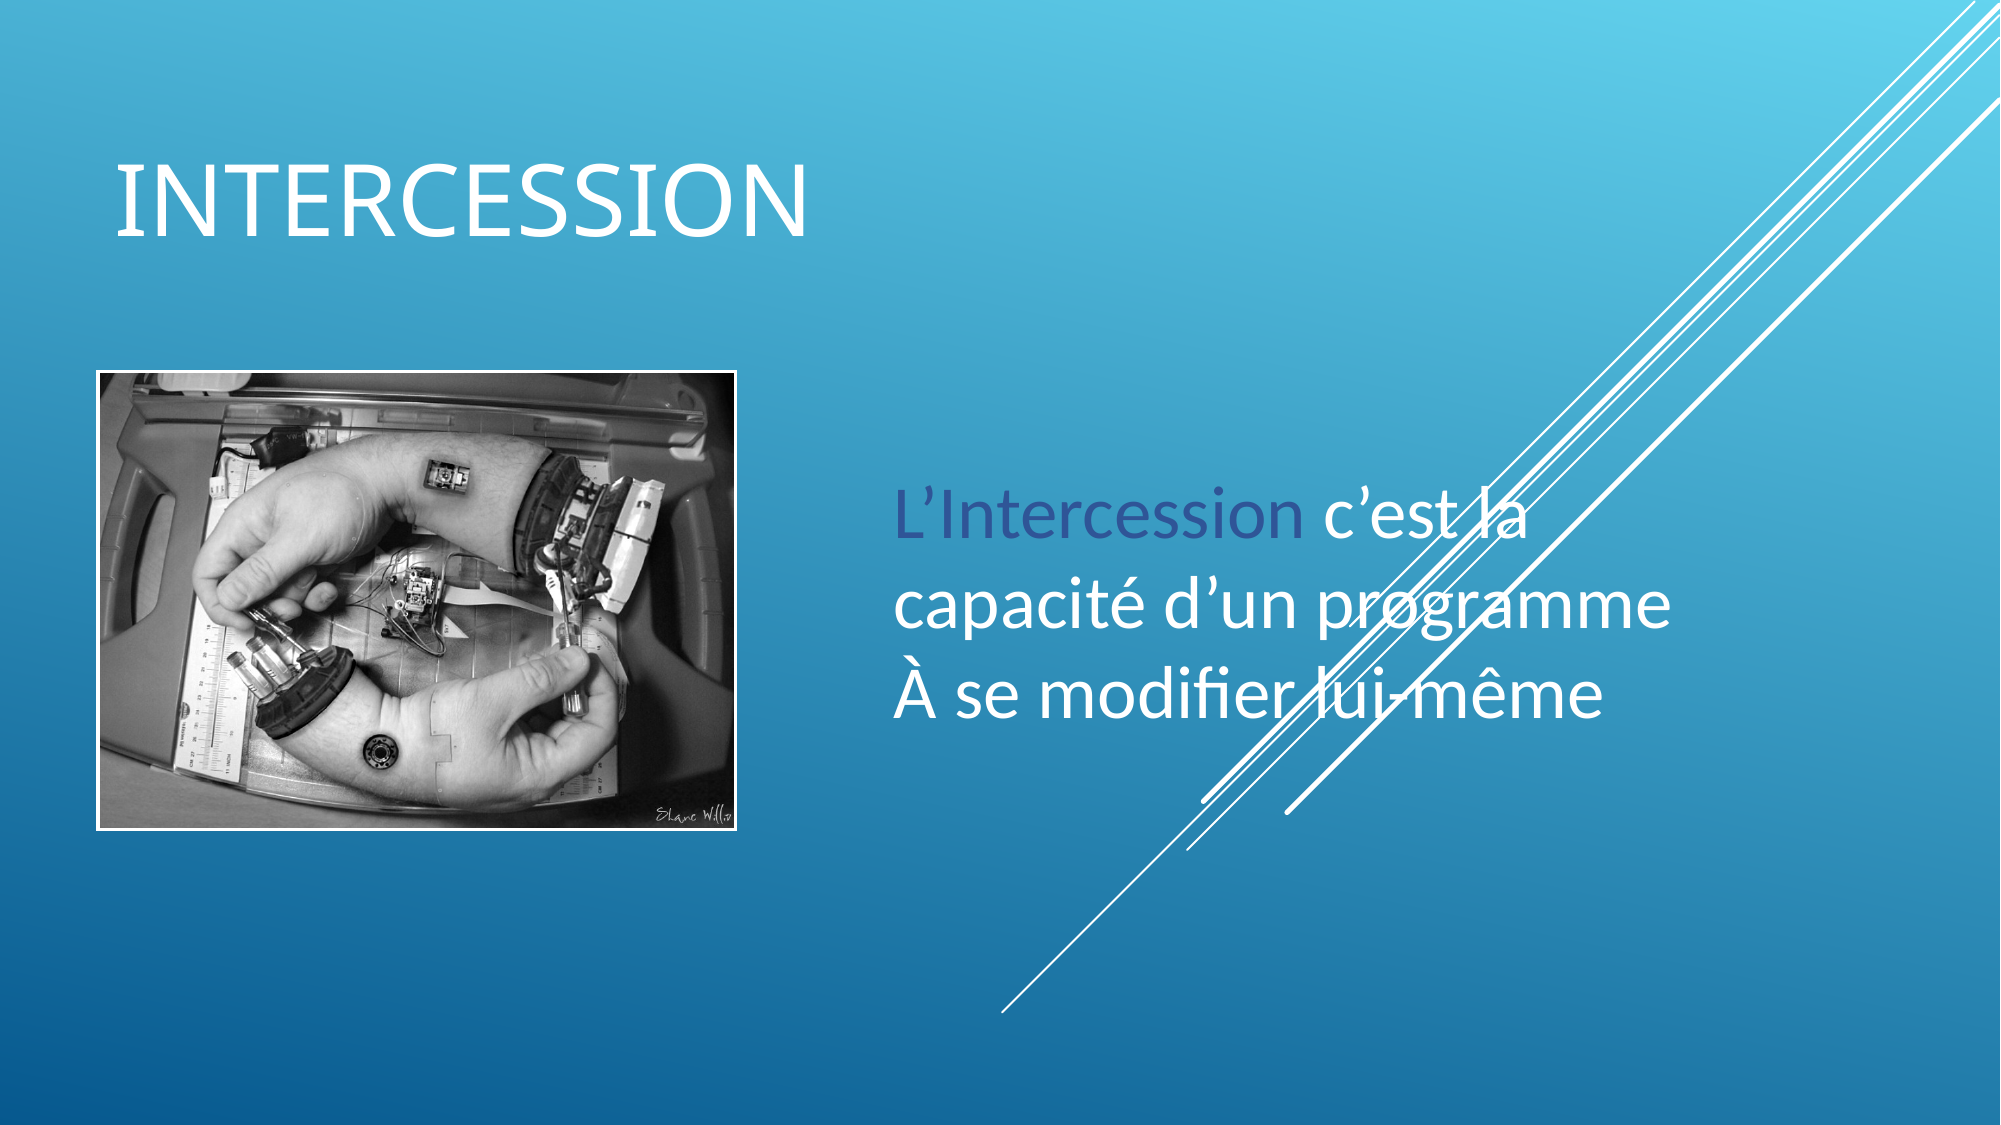

# Intercession
L’Intercession c’est la capacité d’un programme
À se modifier lui-même